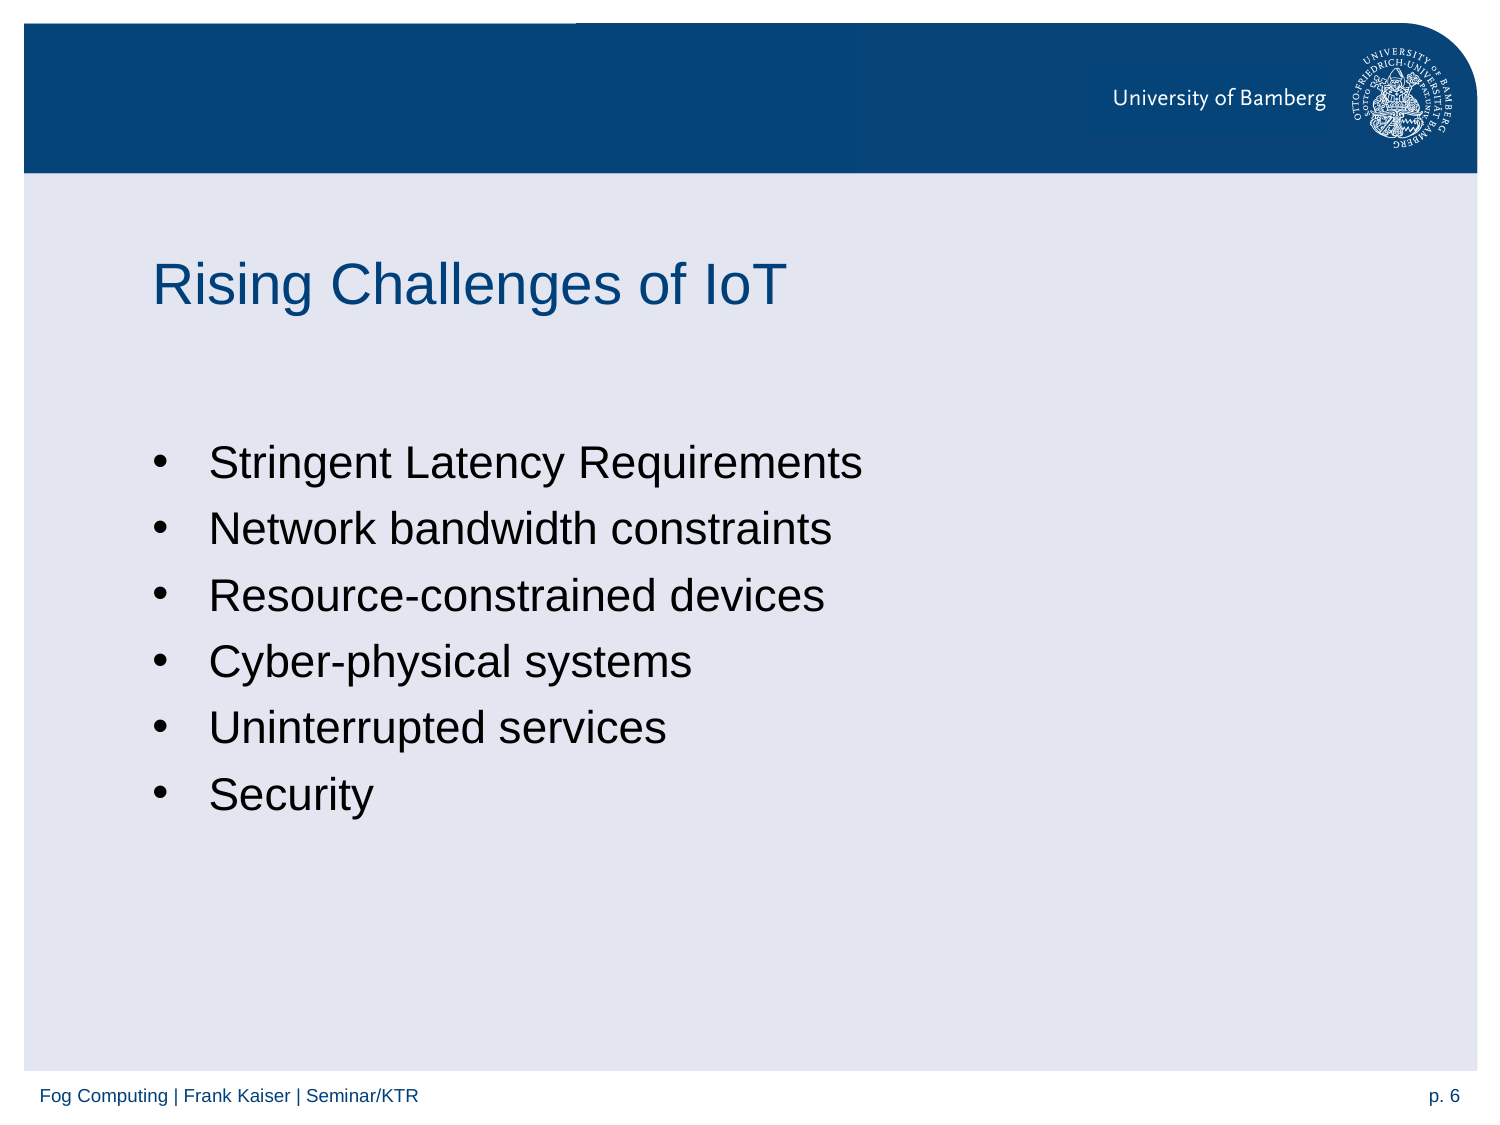

# Rising Challenges of IoT
Stringent Latency Requirements
Network bandwidth constraints
Resource-constrained devices
Cyber-physical systems
Uninterrupted services
Security